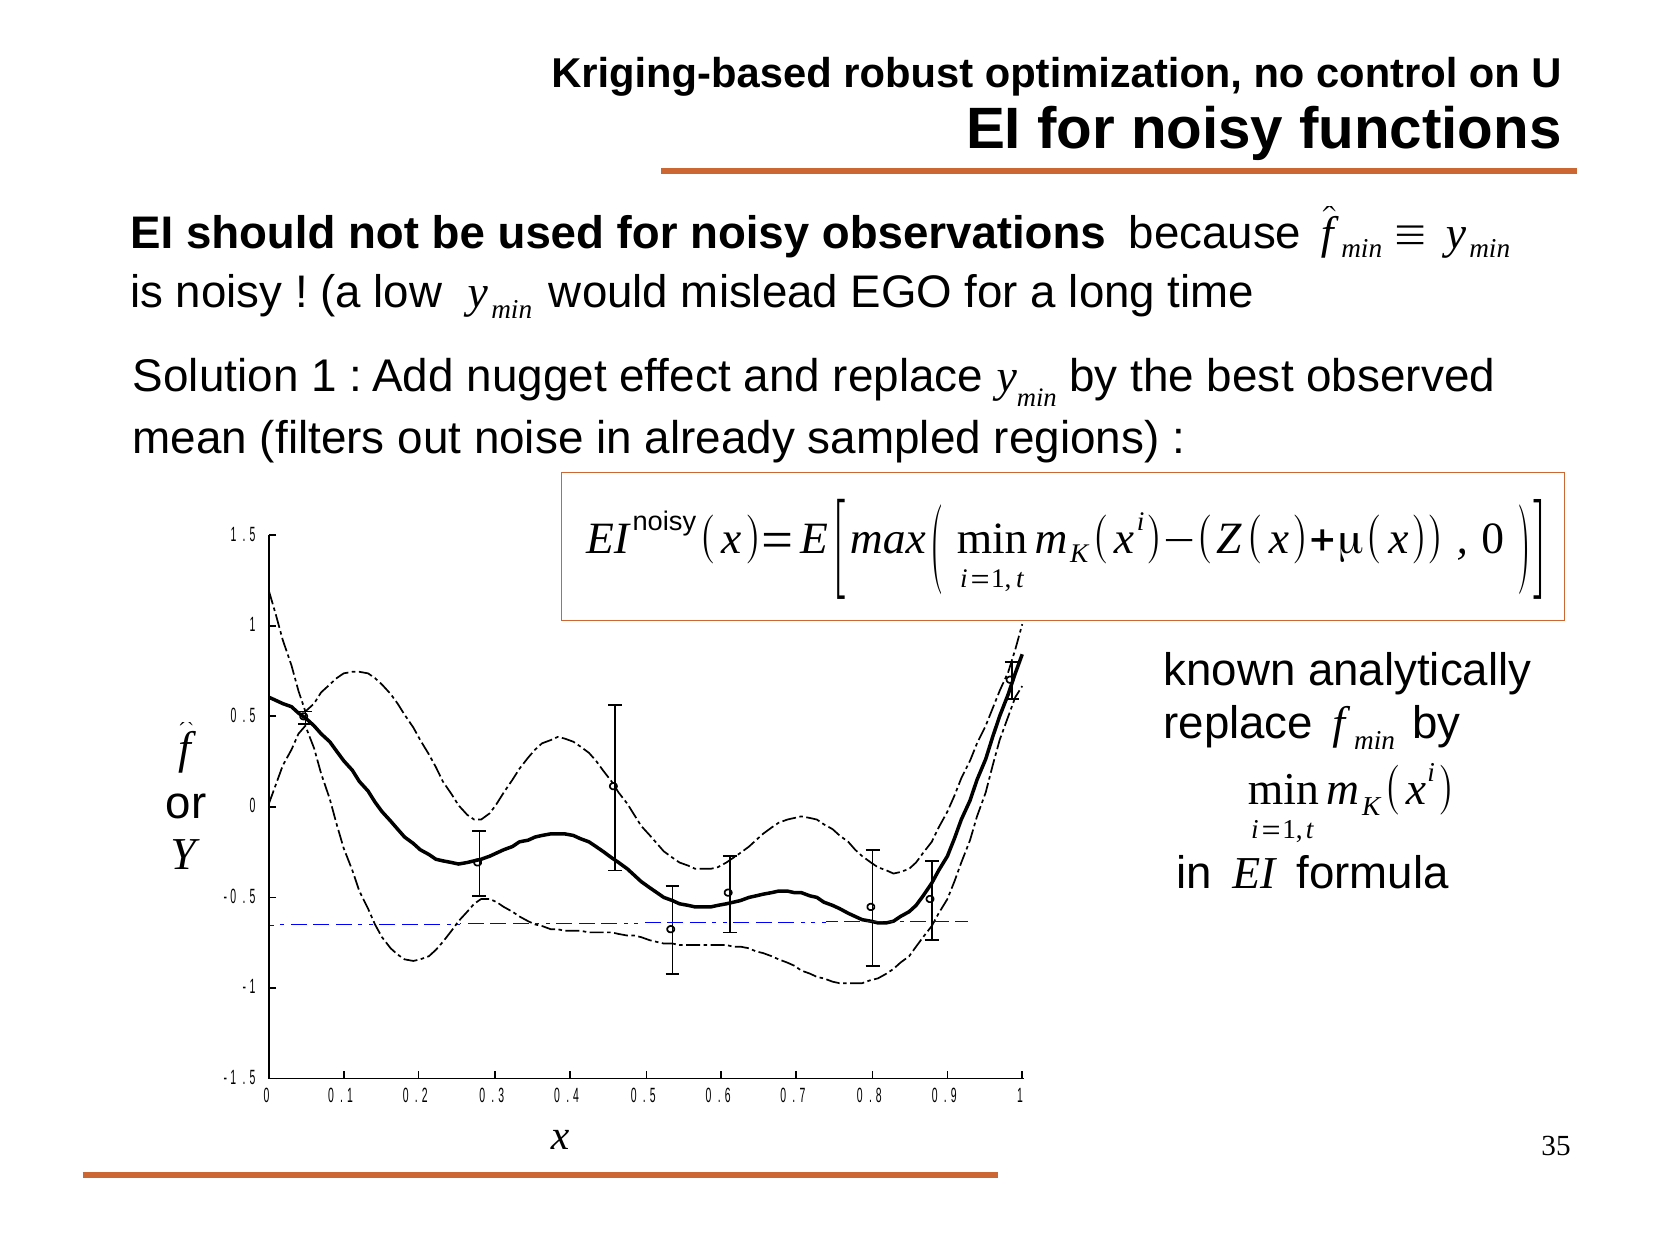

Kriging-based robust optimization, no control on U
EI for noisy functions
Solution 1 : Add nugget effect and replace ymin by the best observed mean (filters out noise in already sampled regions) :
x
35